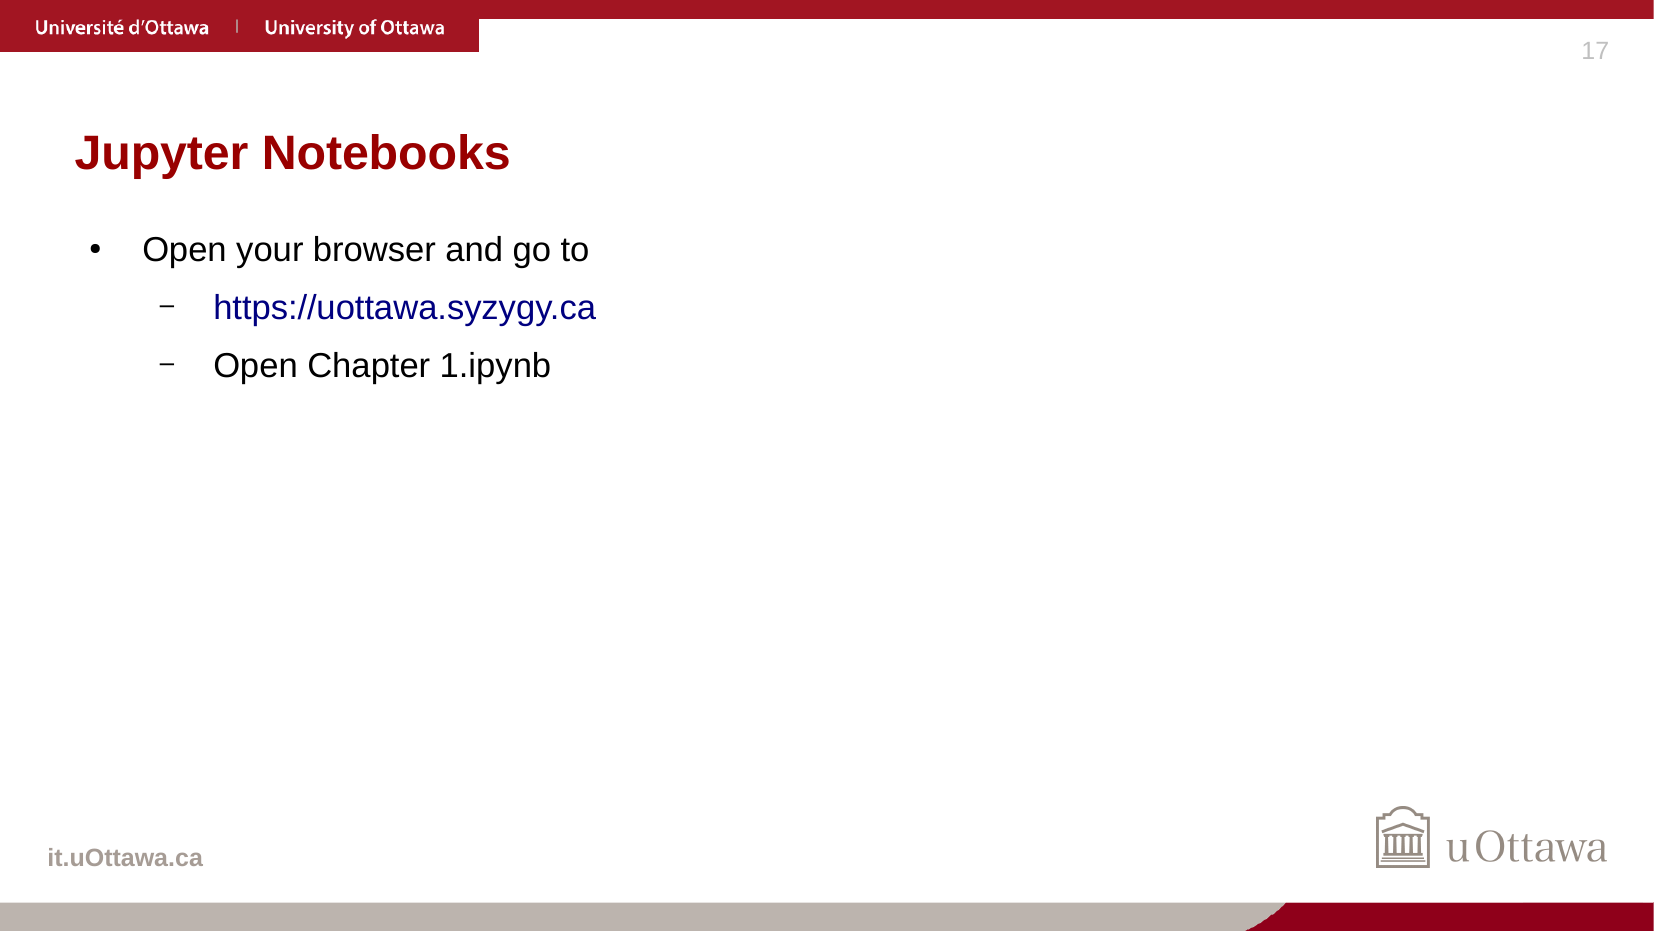

# Jupyter Notebooks
Open your browser and go to
https://uottawa.syzygy.ca
Open Chapter 1.ipynb